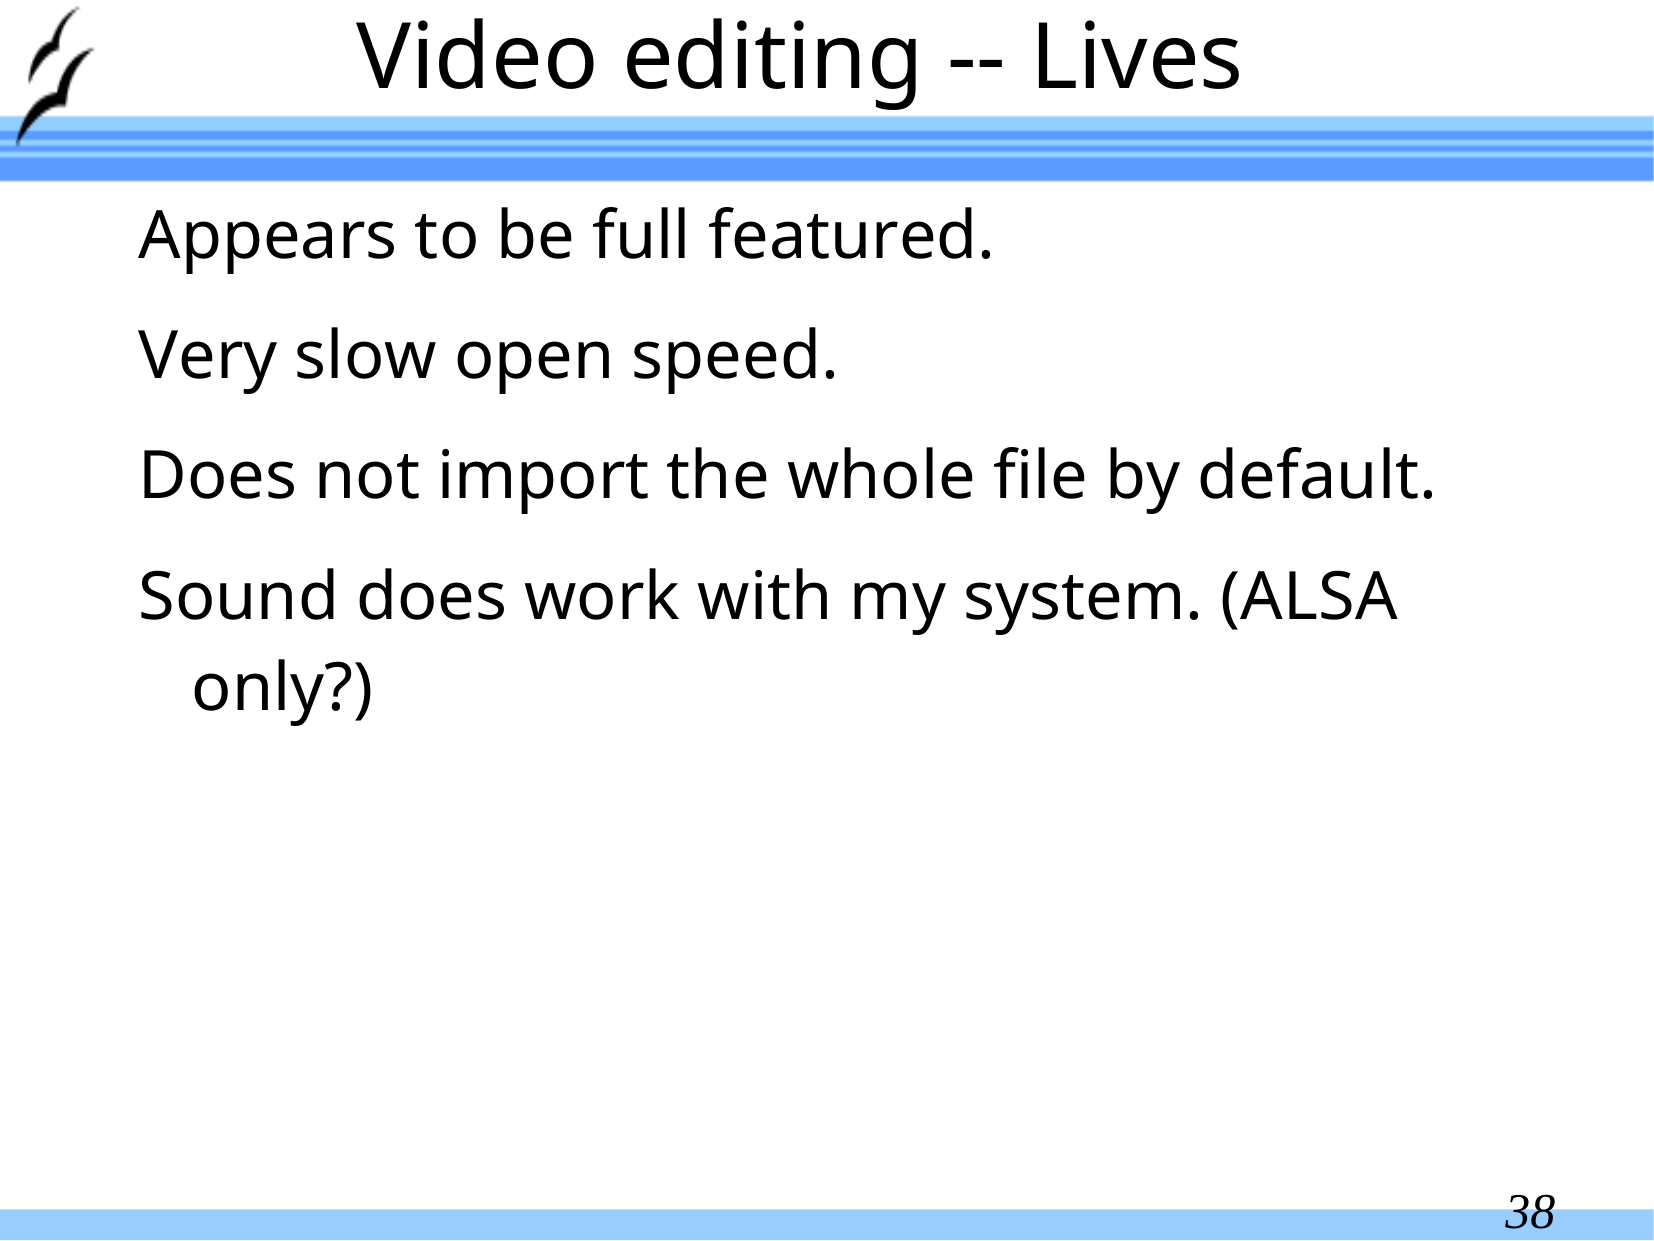

# Video editing -- Lives
Appears to be full featured.
Very slow open speed.
Does not import the whole file by default.
Sound does work with my system. (ALSA only?)